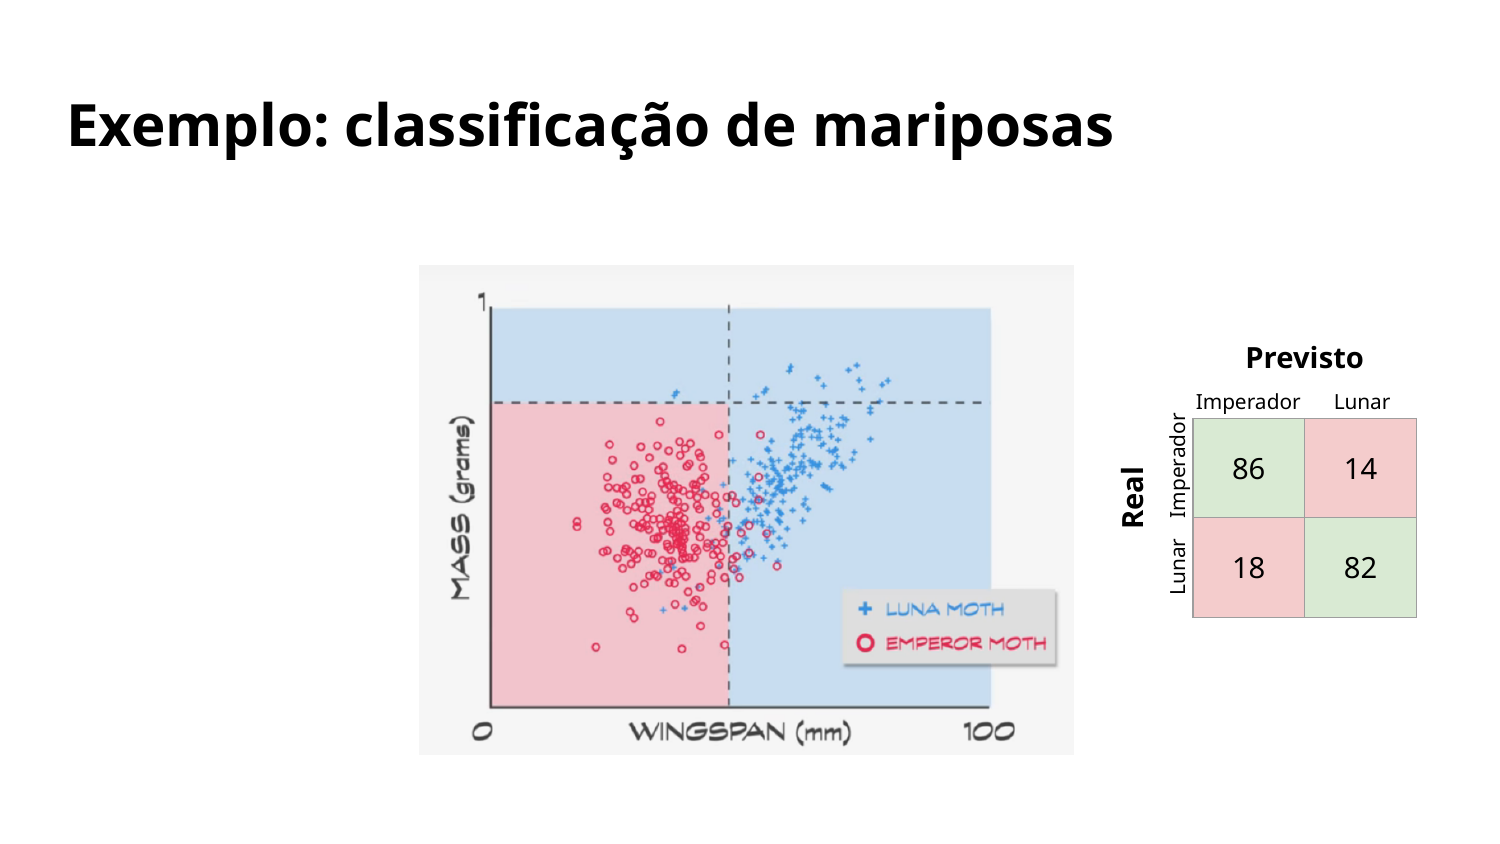

# Exemplo: classificação de mariposas
Previsto
Imperador
Lunar
| 86 | 14 |
| --- | --- |
| 18 | 82 |
Imperador
Real
Lunar